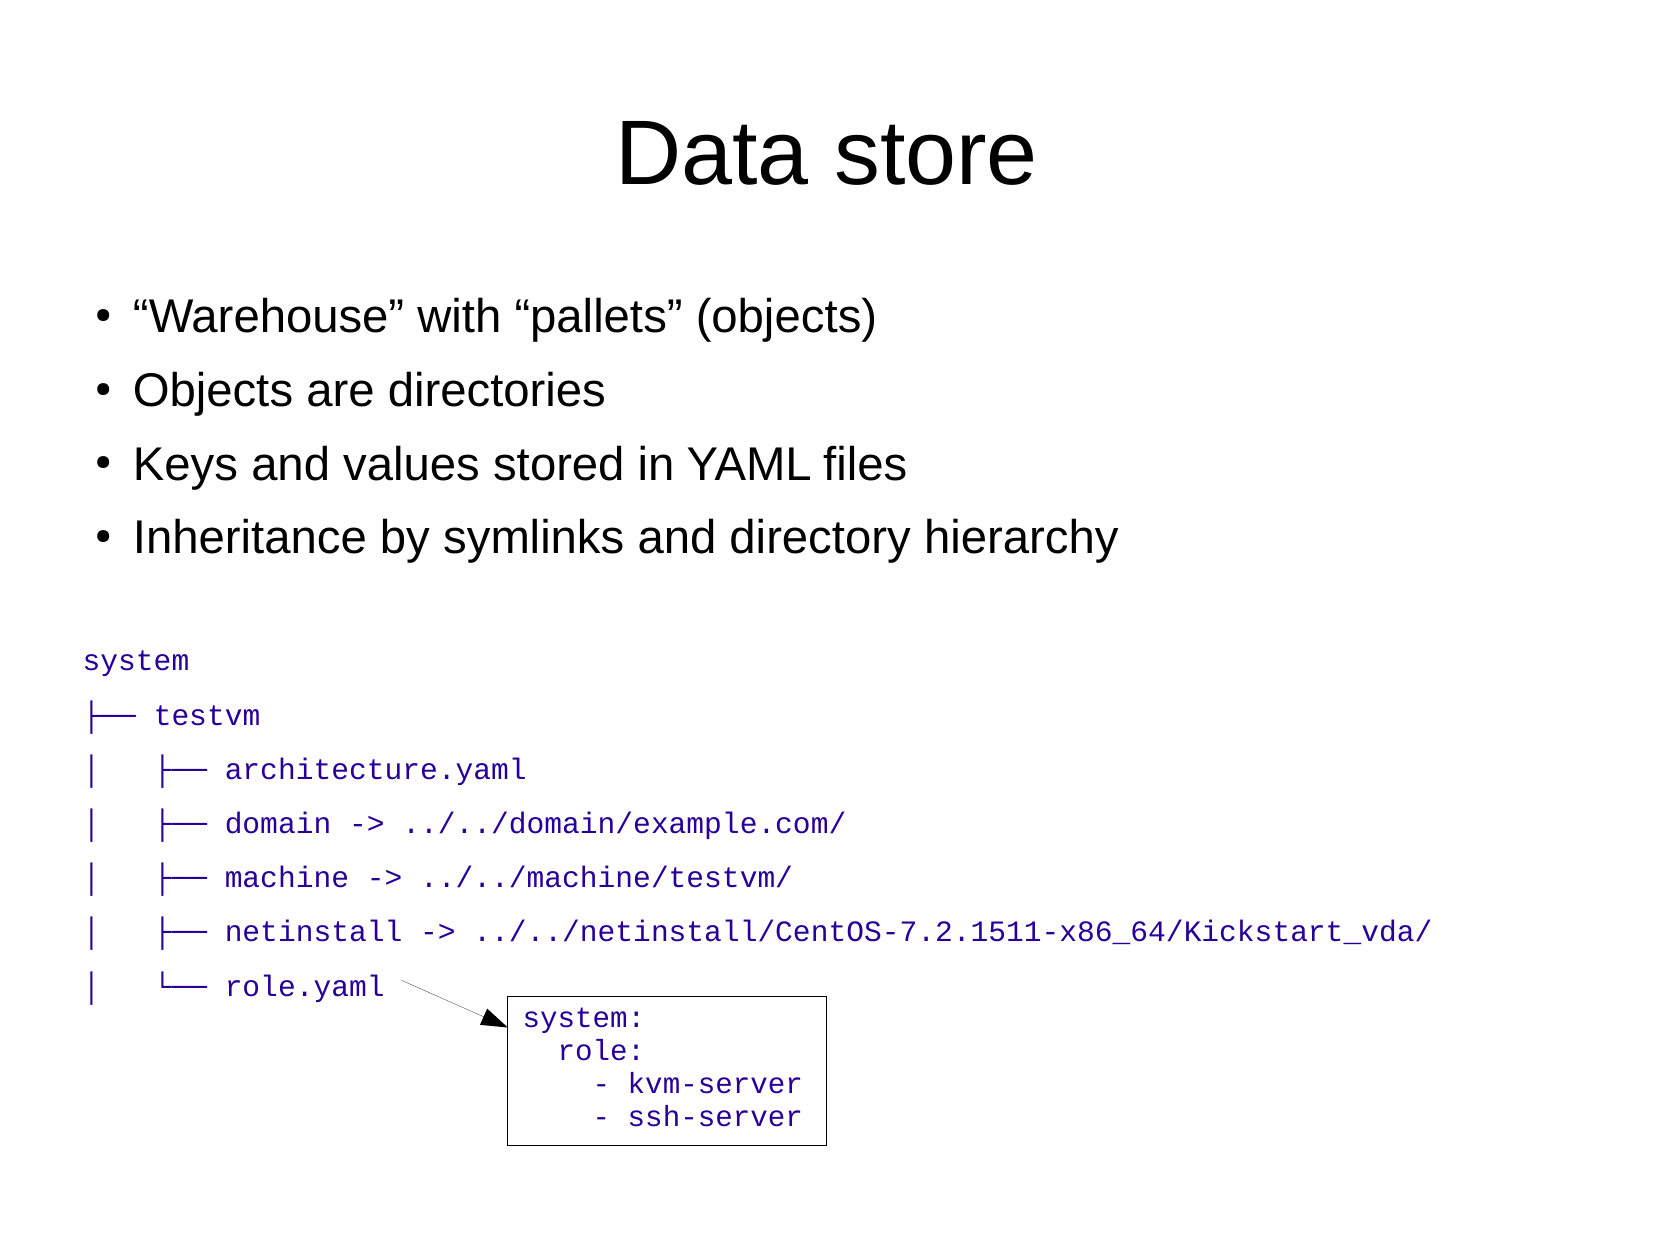

# Data store
“Warehouse” with “pallets” (objects)
Objects are directories
Keys and values stored in YAML files
Inheritance by symlinks and directory hierarchy
system
├── testvm
│ ├── architecture.yaml
│ ├── domain -> ../../domain/example.com/
│ ├── machine -> ../../machine/testvm/
│ ├── netinstall -> ../../netinstall/CentOS-7.2.1511-x86_64/Kickstart_vda/
│ └── role.yaml
system:
 role:
 - kvm-server
 - ssh-server